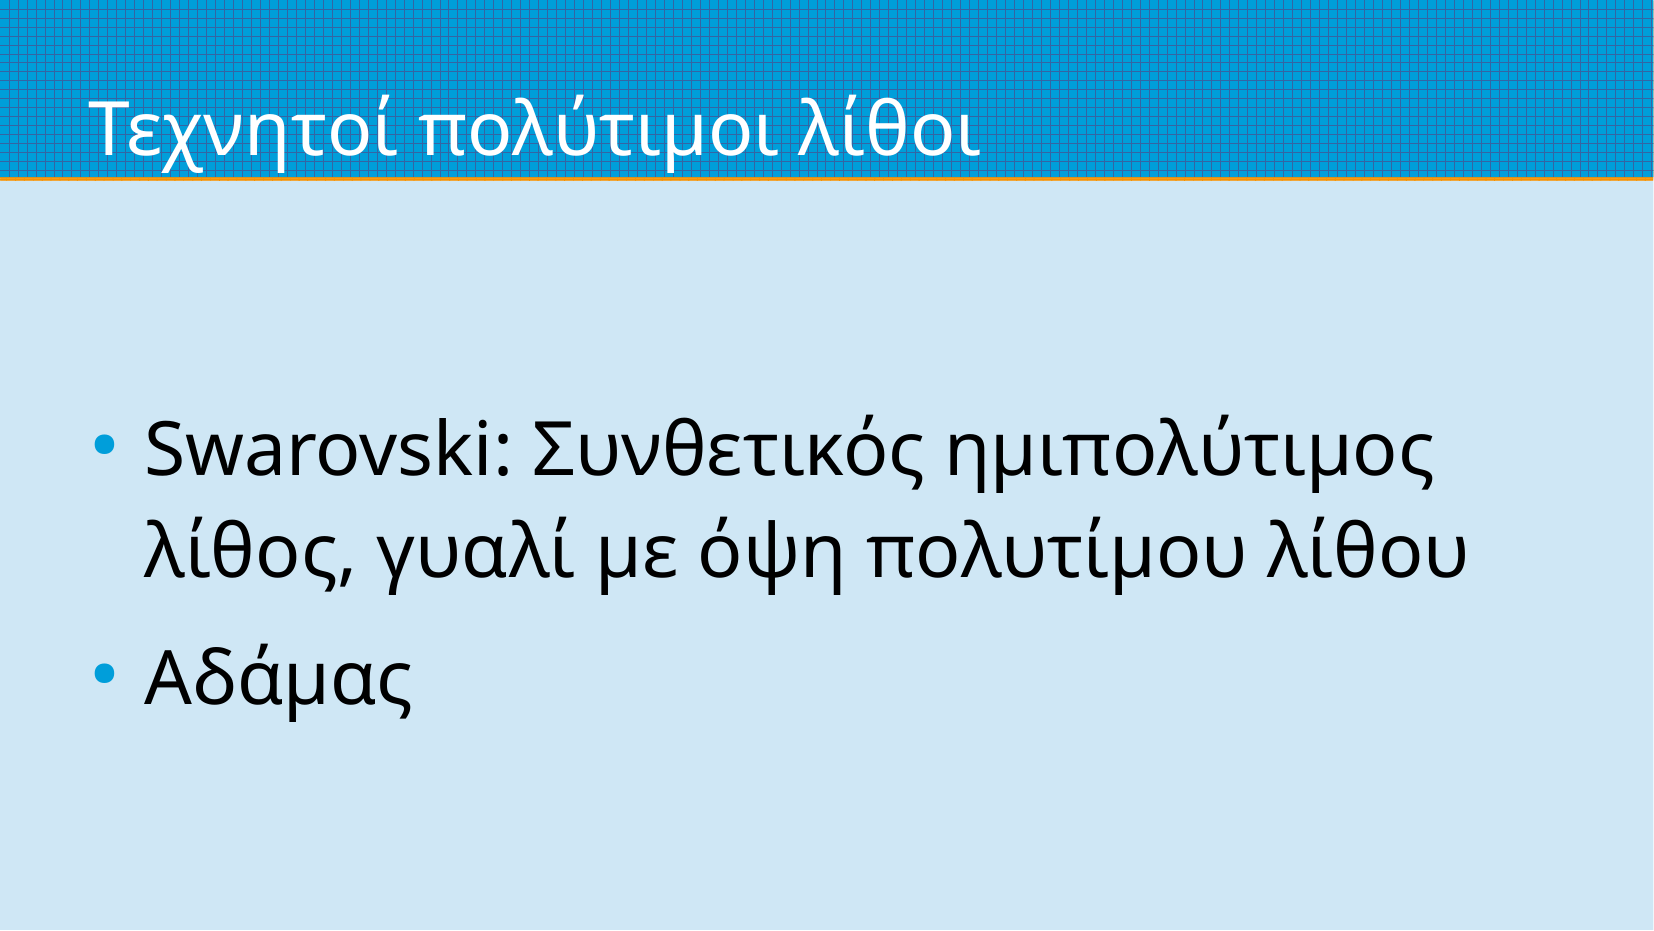

# Τεχνητοί πολύτιμοι λίθοι
Swarovski: Συνθετικός ημιπολύτιμος λίθος, γυαλί με όψη πολυτίμου λίθου
Αδάμας